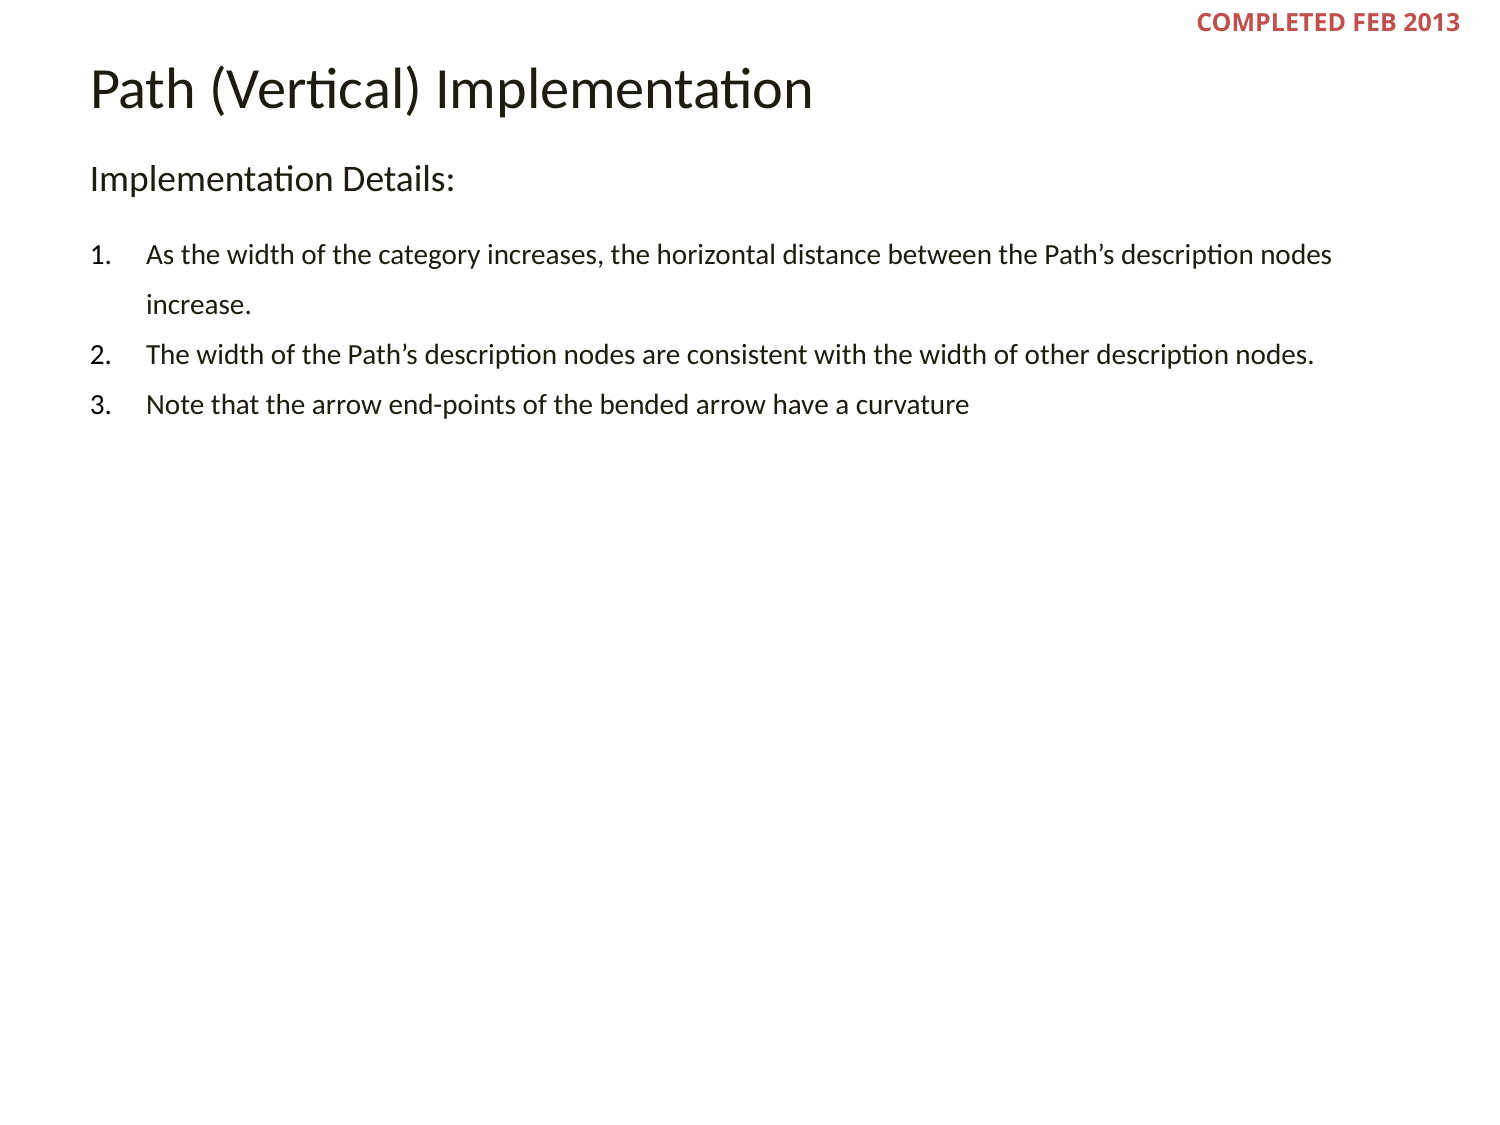

COMPLETED FEB 2013
Path (Vertical) Implementation
Implementation Details:
As the width of the category increases, the horizontal distance between the Path’s description nodes increase.
The width of the Path’s description nodes are consistent with the width of other description nodes.
Note that the arrow end-points of the bended arrow have a curvature